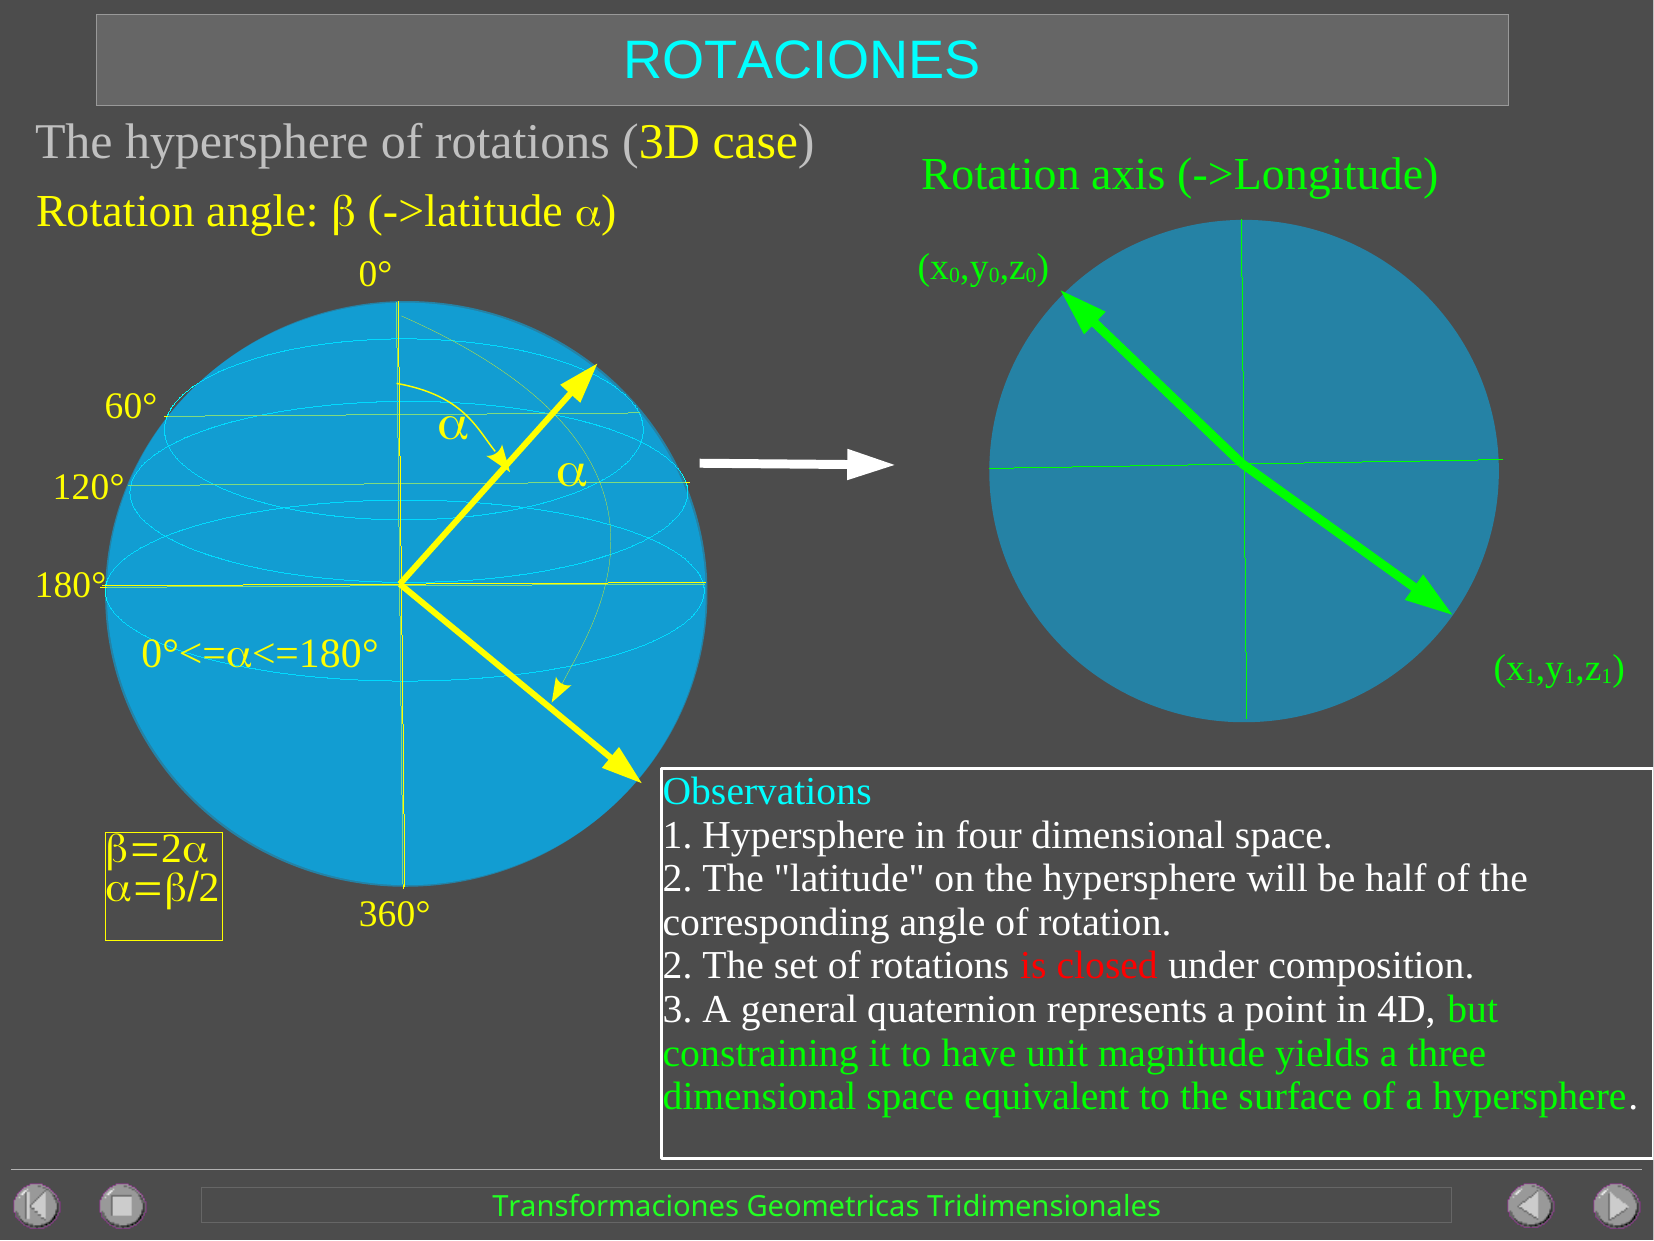

# ROTACIONES
The hypersphere of rotations (3D case)
Rotation axis (->Longitude)
(x0,y0,z0)
(x1,y1,z1)
Rotation angle: b (->latitude a)
0°
60°
120°
180°
360°
a
a
0°<=a<=180°
b=2a
a=b/2
Observations
1. Hypersphere in four dimensional space.
2. The "latitude" on the hypersphere will be half of the corresponding angle of rotation.
2. The set of rotations is closed under composition.
3. A general quaternion represents a point in 4D, but constraining it to have unit magnitude yields a three dimensional space equivalent to the surface of a hypersphere.